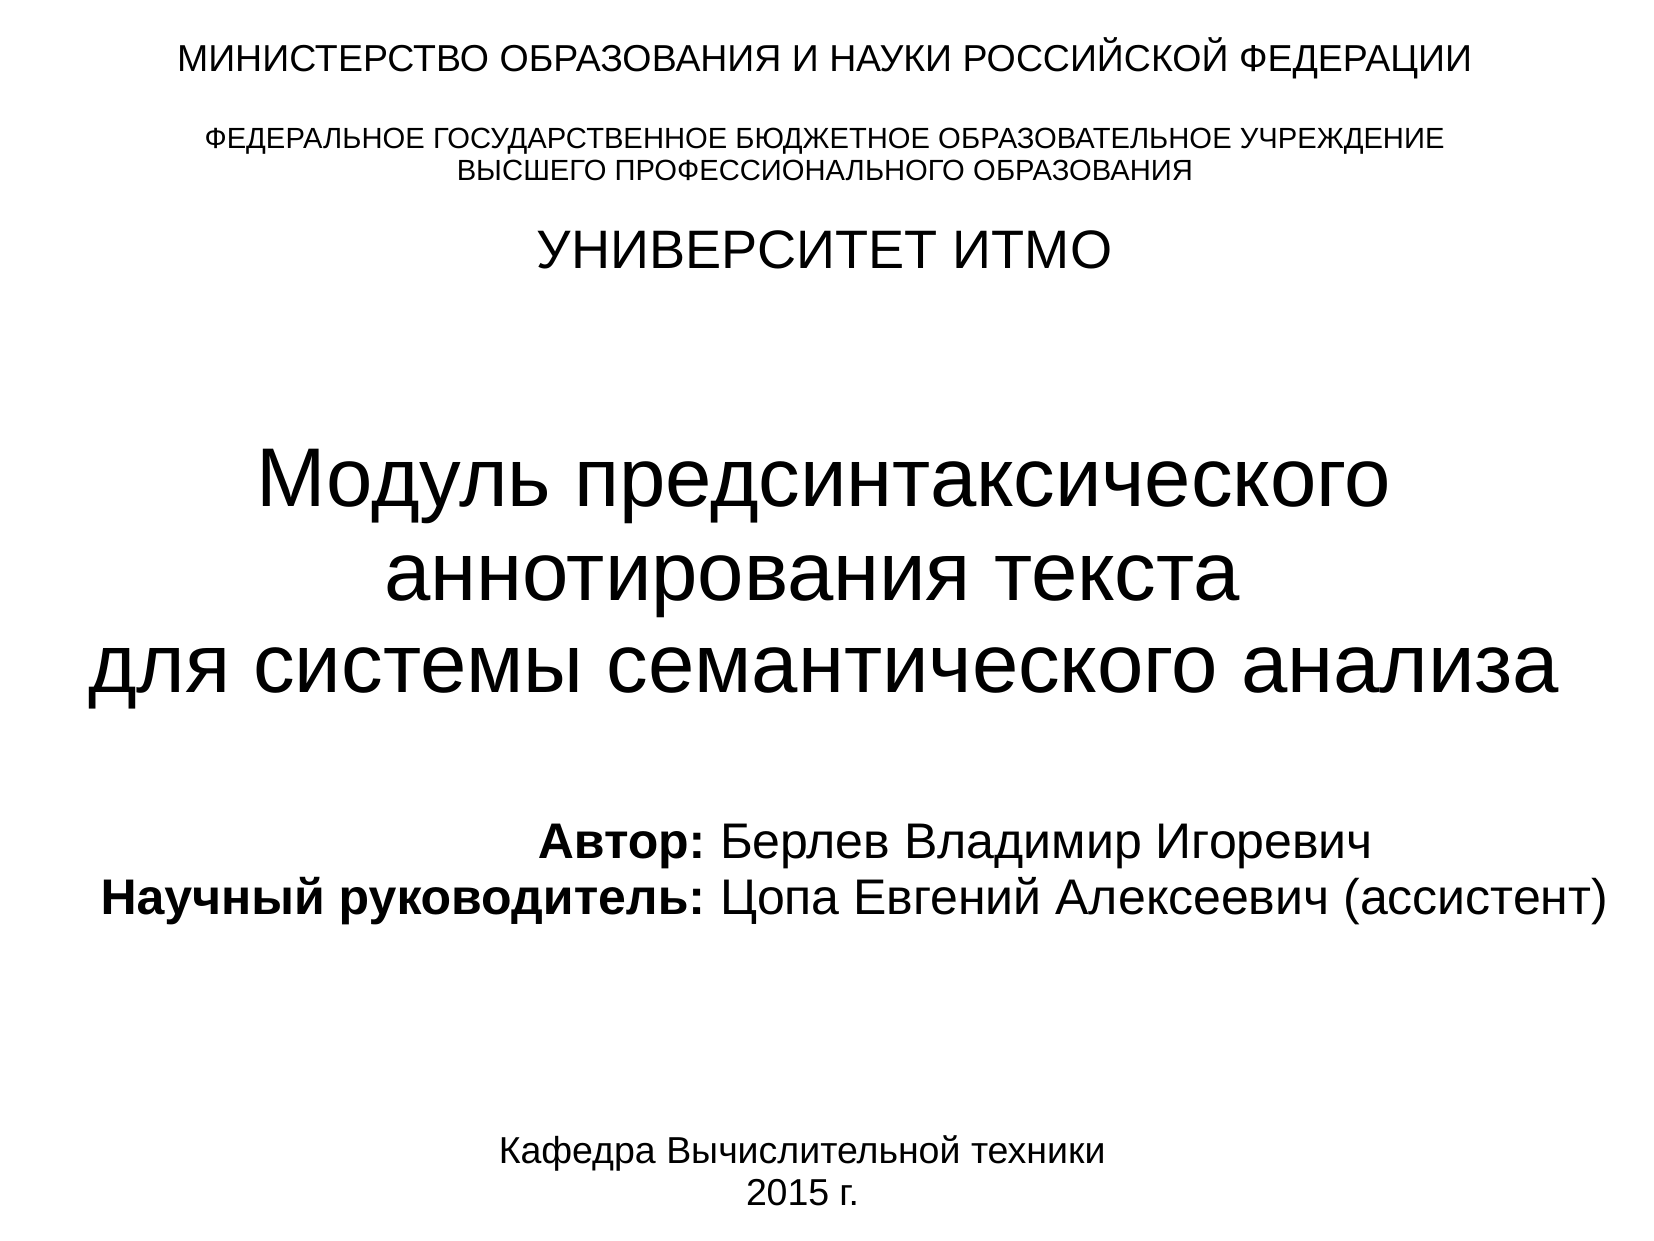

МИНИСТЕРСТВО ОБРАЗОВАНИЯ И НАУКИ РОССИЙСКОЙ ФЕДЕРАЦИИ
ФЕДЕРАЛЬНОЕ ГОСУДАРСТВЕННОЕ БЮДЖЕТНОЕ ОБРАЗОВАТЕЛЬНОЕ УЧРЕЖДЕНИЕ
ВЫСШЕГО ПРОФЕССИОНАЛЬНОГО ОБРАЗОВАНИЯ
УНИВЕРСИТЕТ ИТМО
Модуль предсинтаксического аннотирования текста
для системы семантического анализа
Автор:
Научный руководитель:
Берлев Владимир Игоревич
Цопа Евгений Алексеевич (ассистент)
Кафедра Вычислительной техники
2015 г.